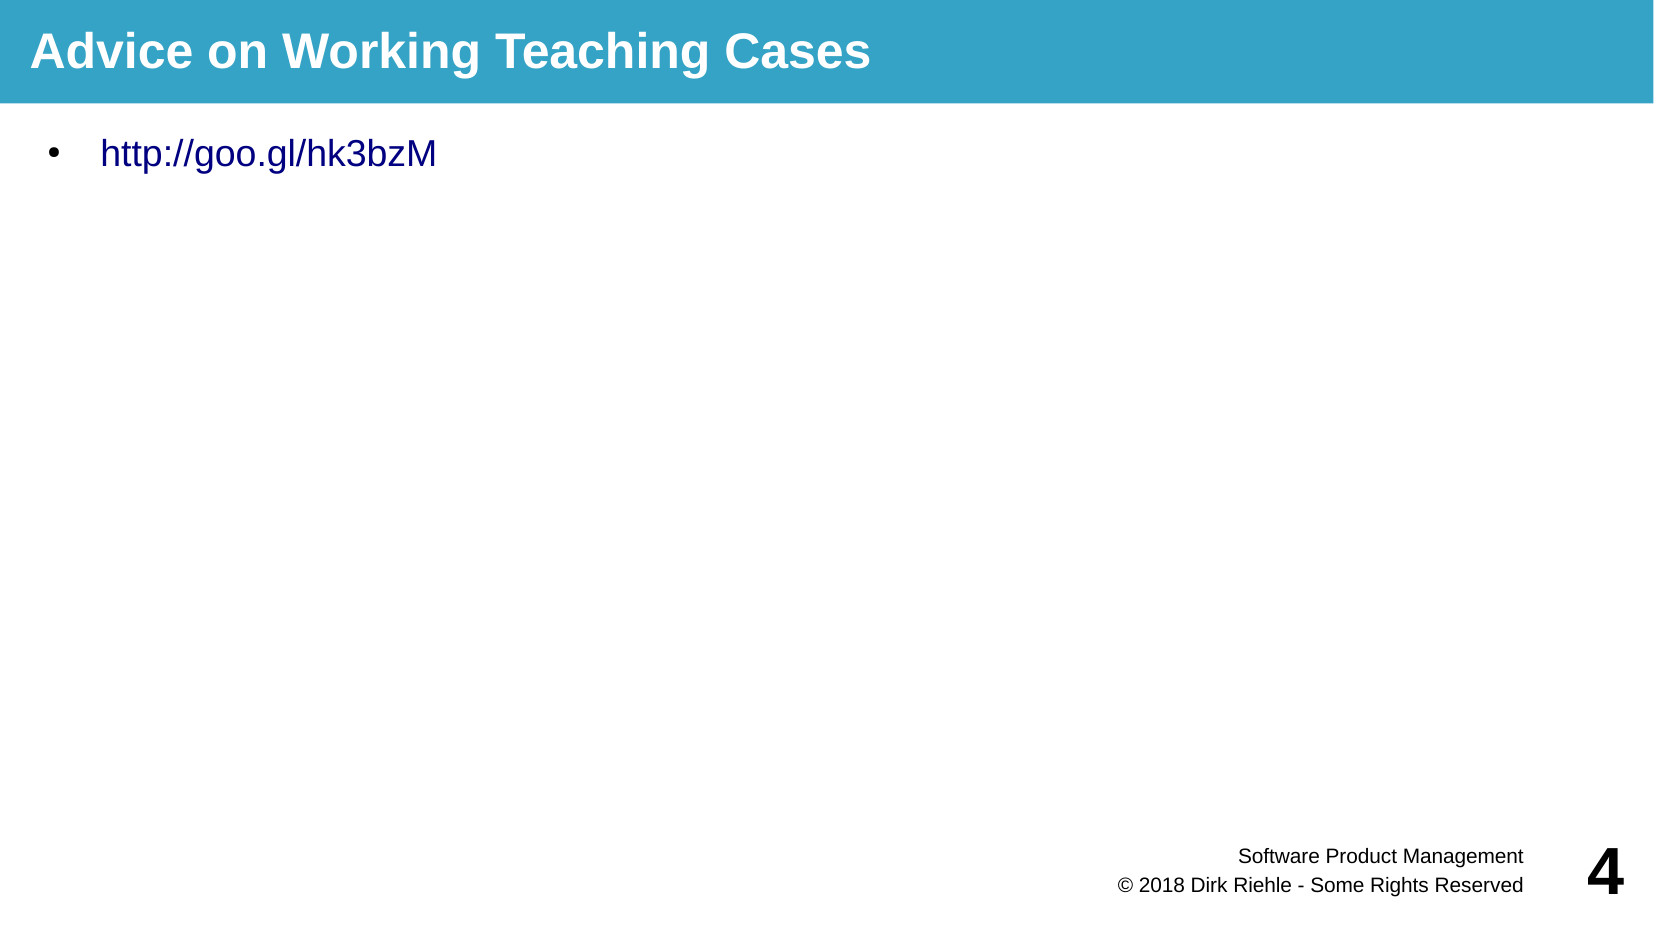

# Advice on Working Teaching Cases
http://goo.gl/hk3bzM
Software Product Management
4
© 2018 Dirk Riehle - Some Rights Reserved